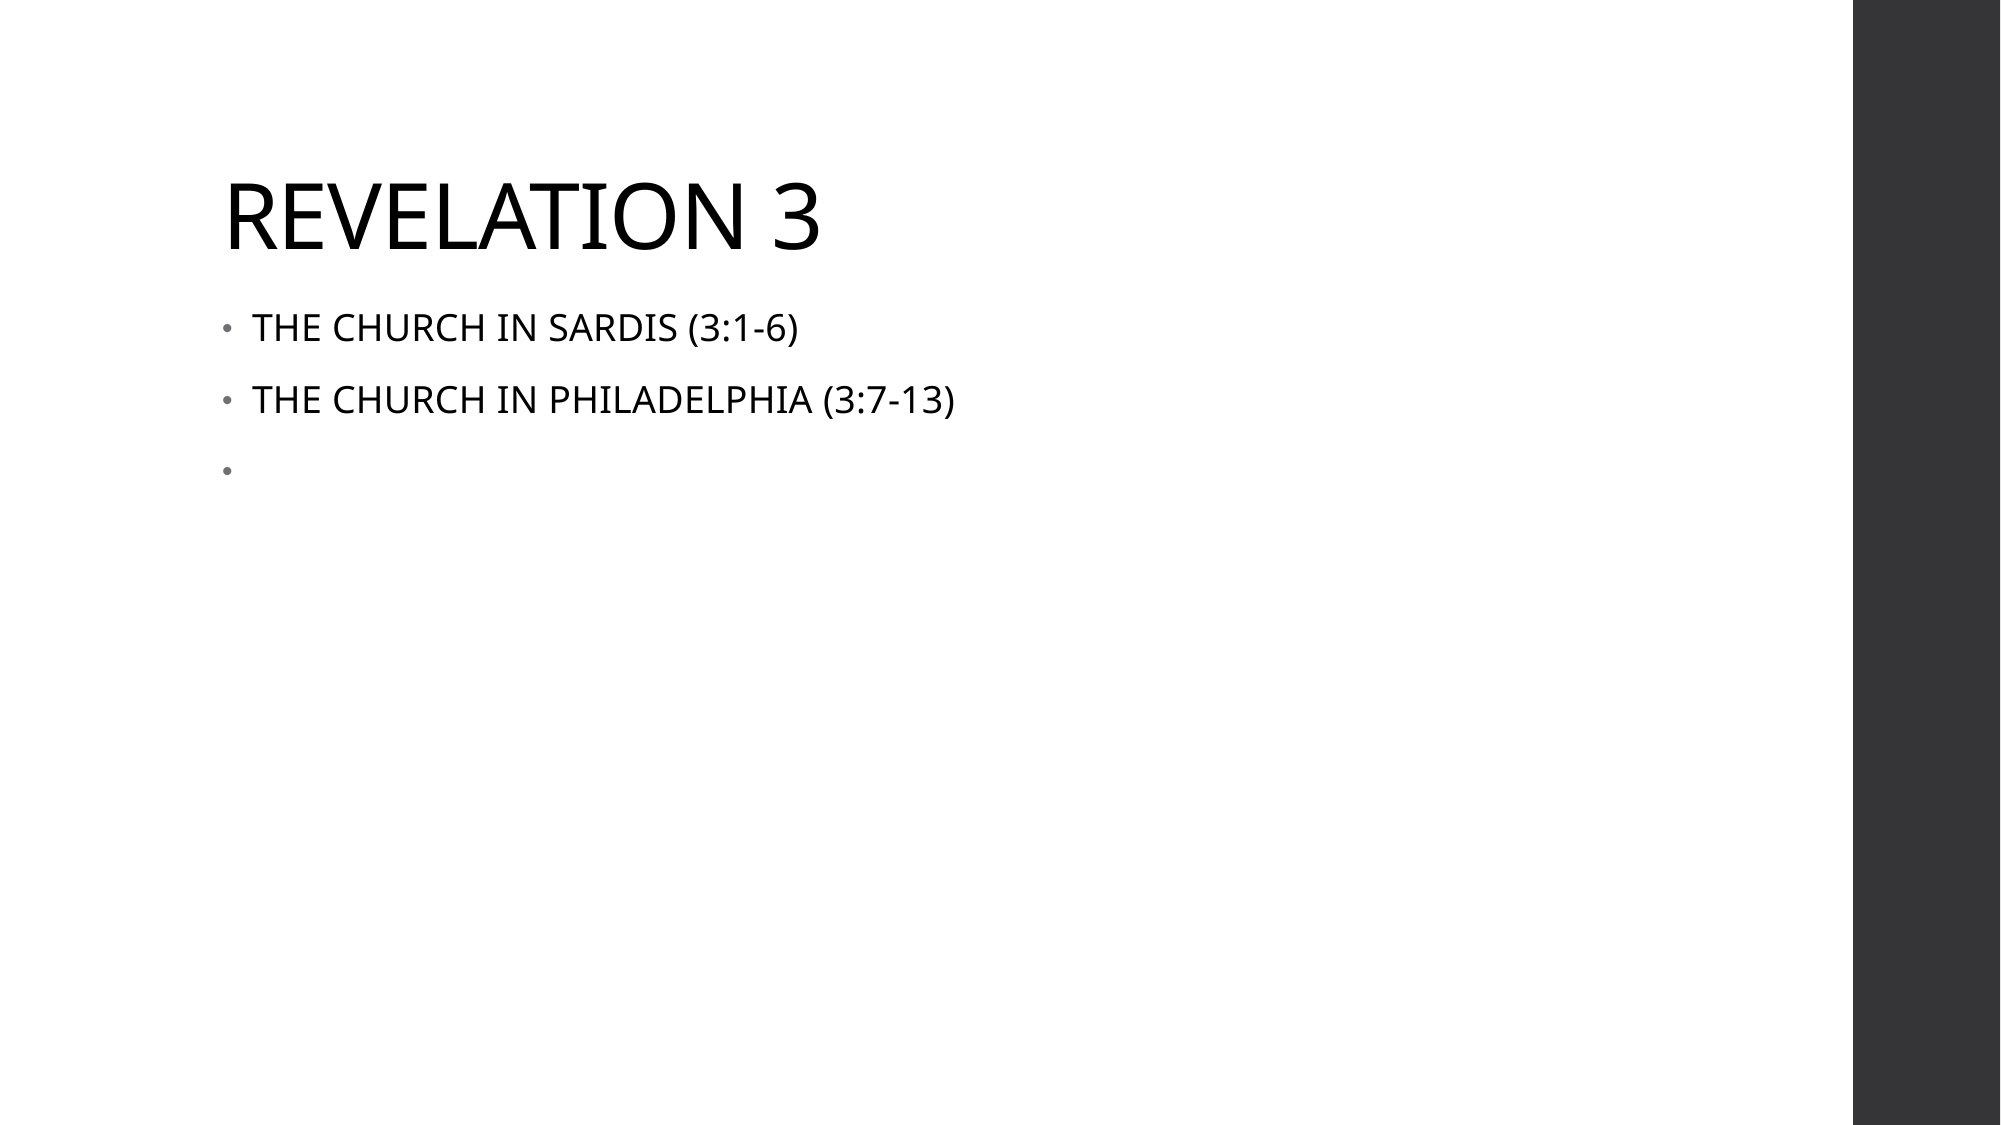

# REVELATION 3
THE CHURCH IN SARDIS (3:1-6)
THE CHURCH IN PHILADELPHIA (3:7-13)